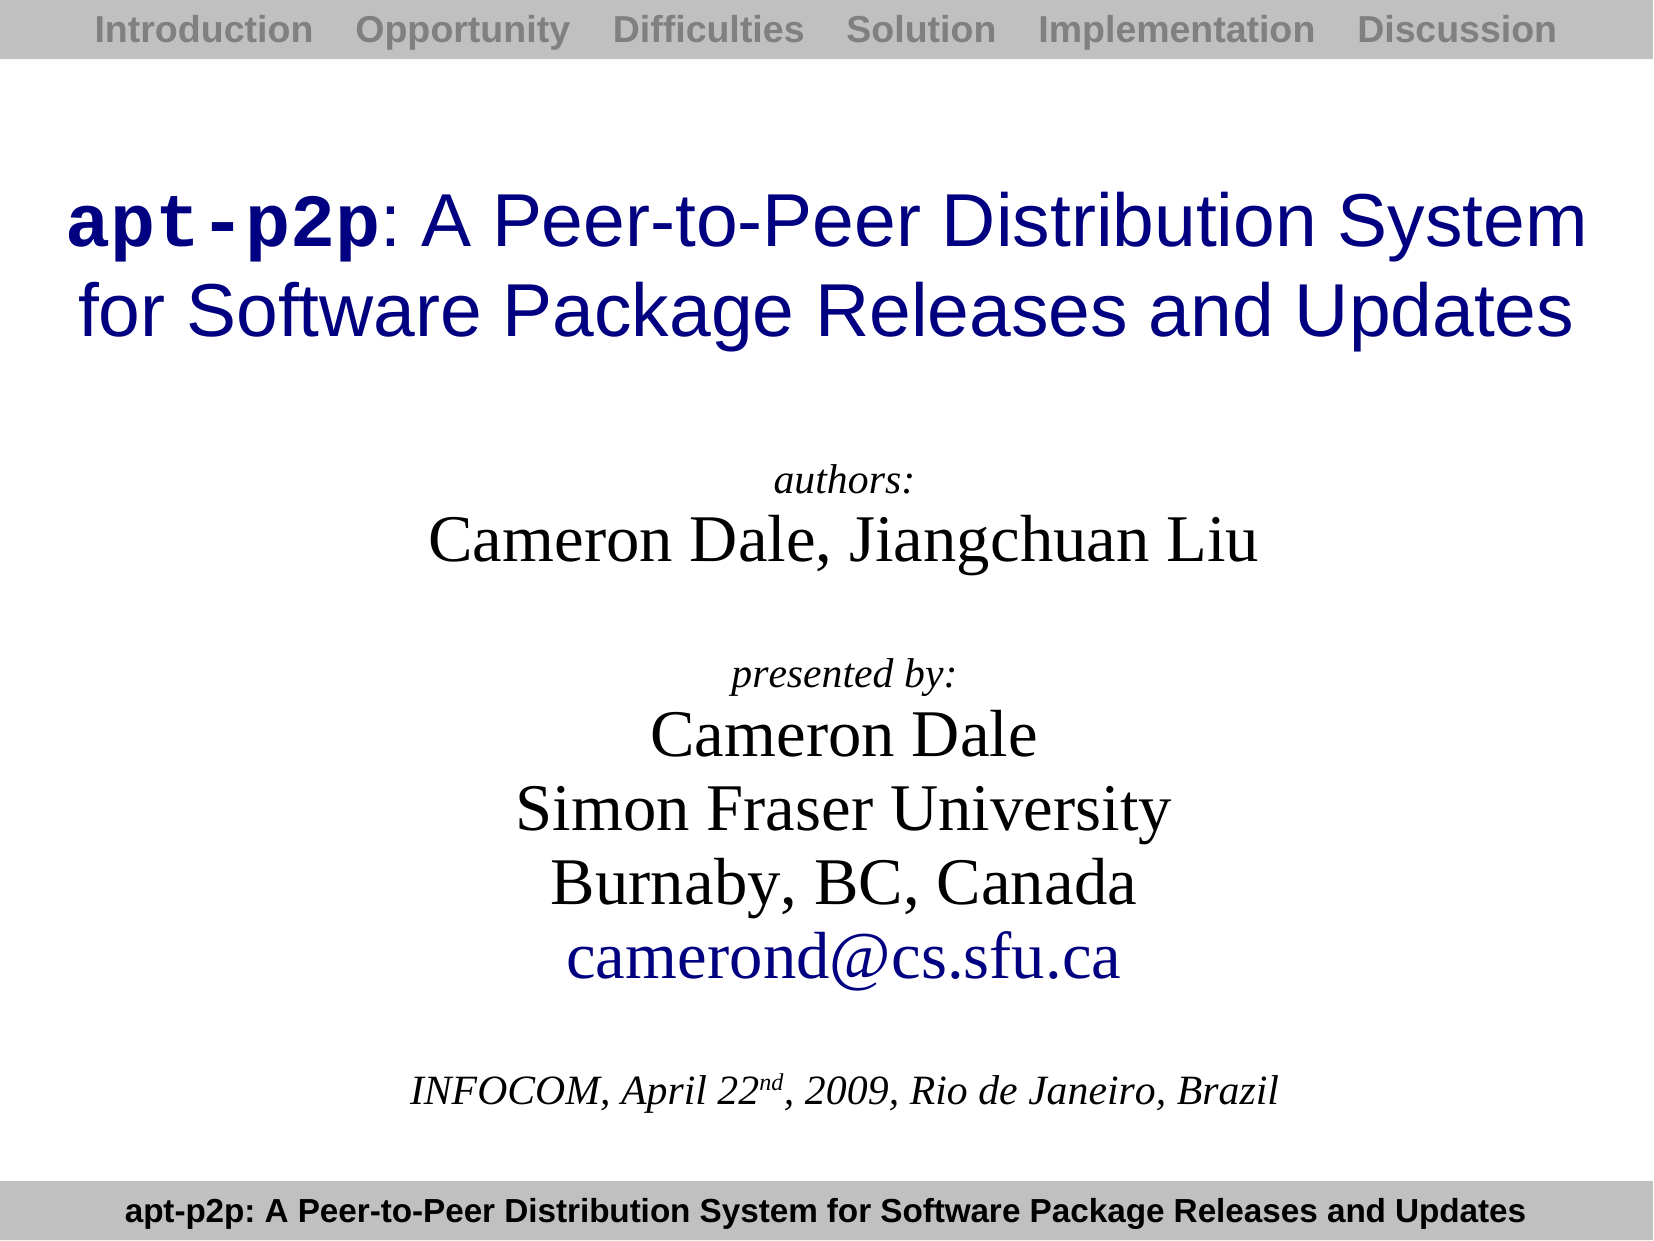

# apt-p2p: A Peer-to-Peer Distribution System for Software Package Releases and Updates
authors:
Cameron Dale, Jiangchuan Liu
presented by:
Cameron Dale
Simon Fraser University
Burnaby, BC, Canada
camerond@cs.sfu.ca
INFOCOM, April 22nd, 2009, Rio de Janeiro, Brazil